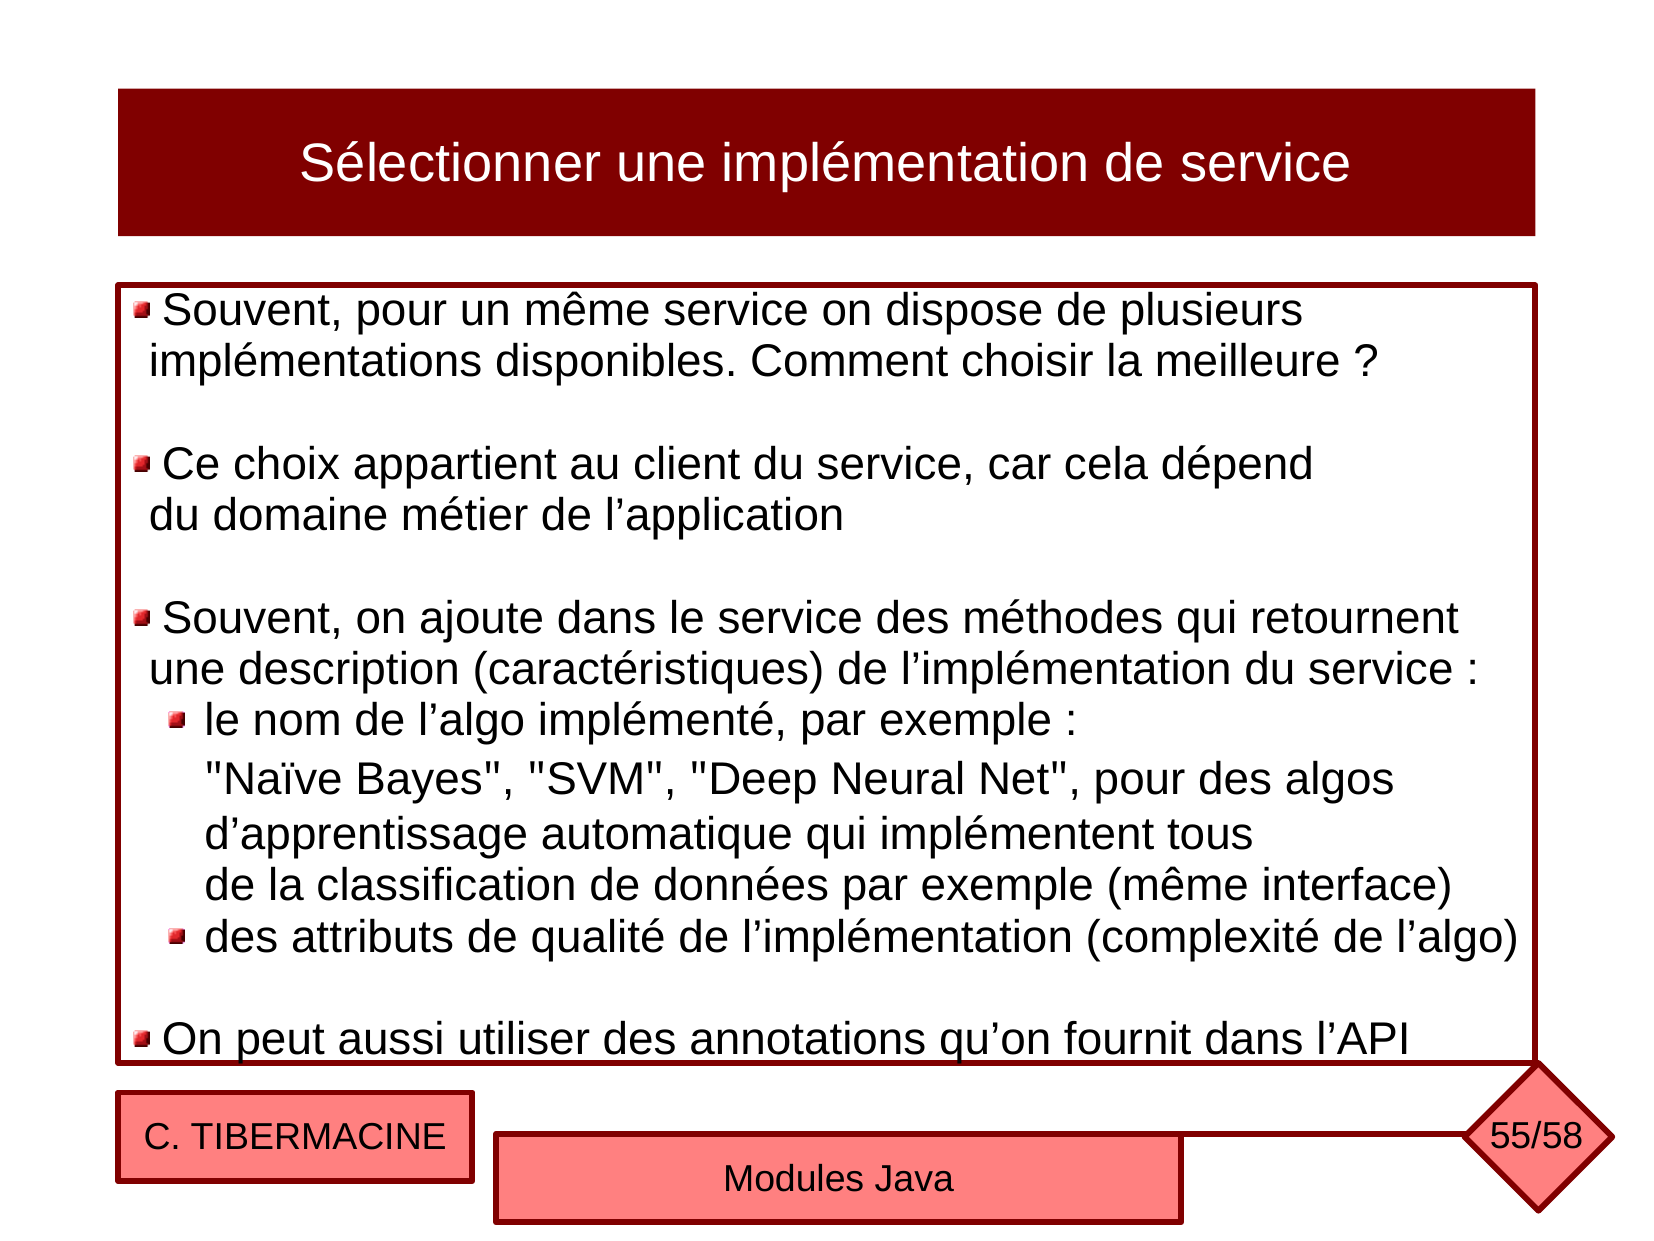

Sélectionner une implémentation de service
 Souvent, pour un même service on dispose de plusieurs
implémentations disponibles. Comment choisir la meilleure ?
 Ce choix appartient au client du service, car cela dépend
du domaine métier de l’application
 Souvent, on ajoute dans le service des méthodes qui retournent
une description (caractéristiques) de l’implémentation du service :
le nom de l’algo implémenté, par exemple :
"Naïve Bayes", "SVM", "Deep Neural Net", pour des algos
d’apprentissage automatique qui implémentent tous
de la classification de données par exemple (même interface)
des attributs de qualité de l’implémentation (complexité de l’algo)
 On peut aussi utiliser des annotations qu’on fournit dans l’API
C. TIBERMACINE
Modules Java